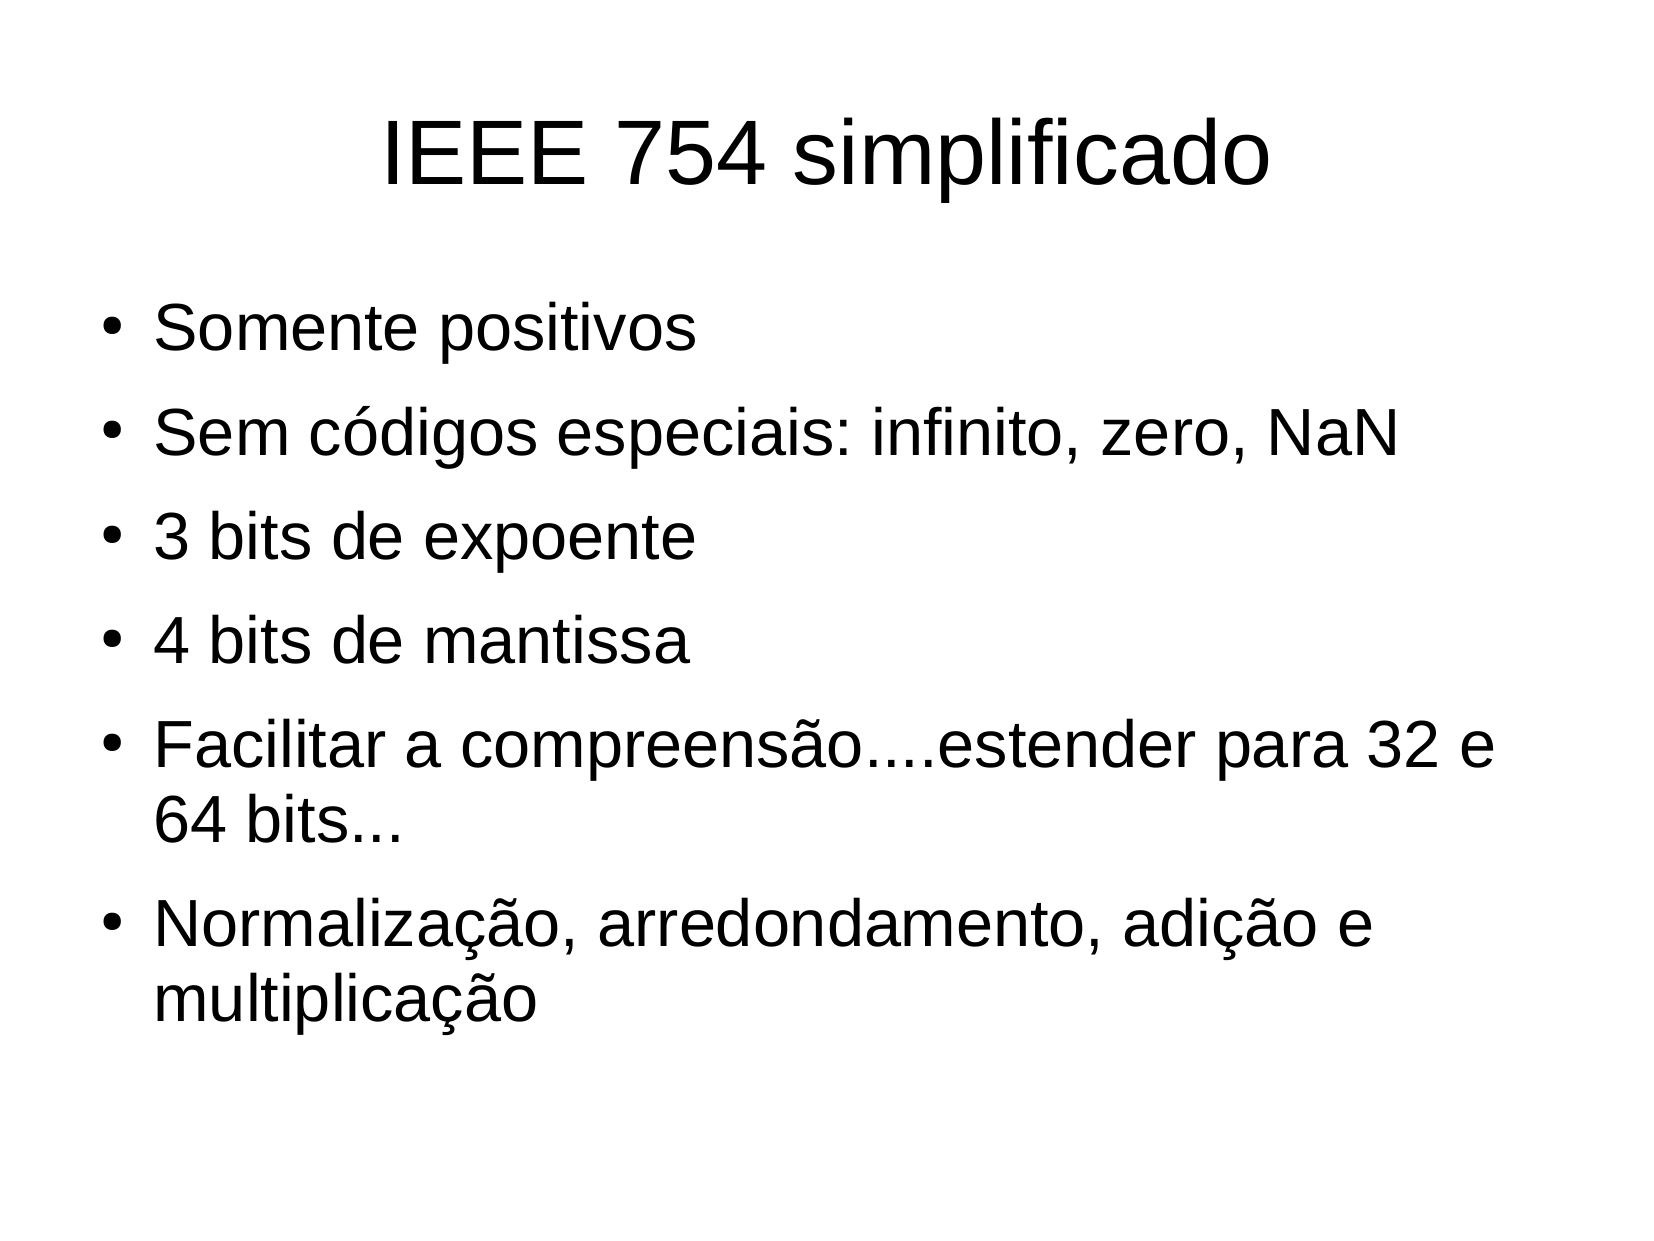

# IEEE 754 simplificado
Somente positivos
Sem códigos especiais: infinito, zero, NaN
3 bits de expoente
4 bits de mantissa
Facilitar a compreensão....estender para 32 e 64 bits...
Normalização, arredondamento, adição e multiplicação